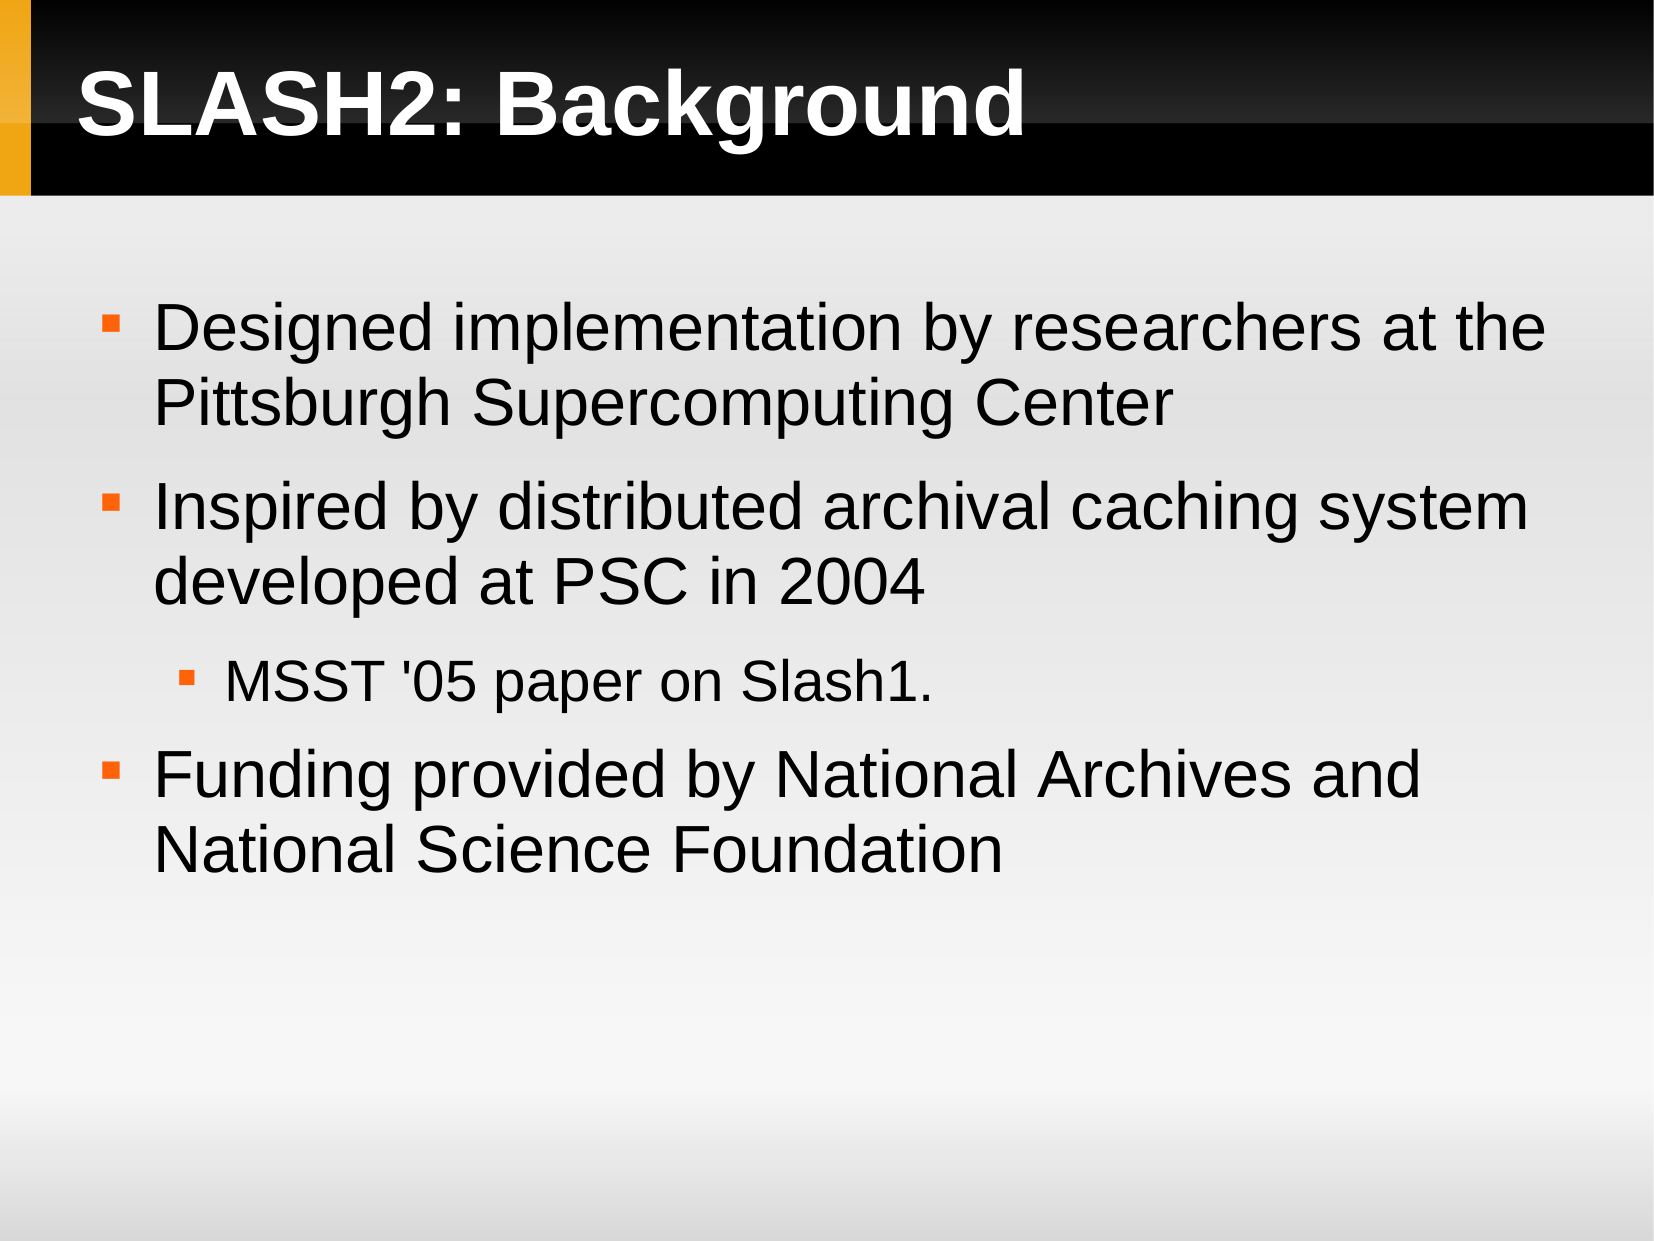

# SLASH2: Background
Designed implementation by researchers at the Pittsburgh Supercomputing Center
Inspired by distributed archival caching system developed at PSC in 2004
MSST '05 paper on Slash1.
Funding provided by National Archives and National Science Foundation